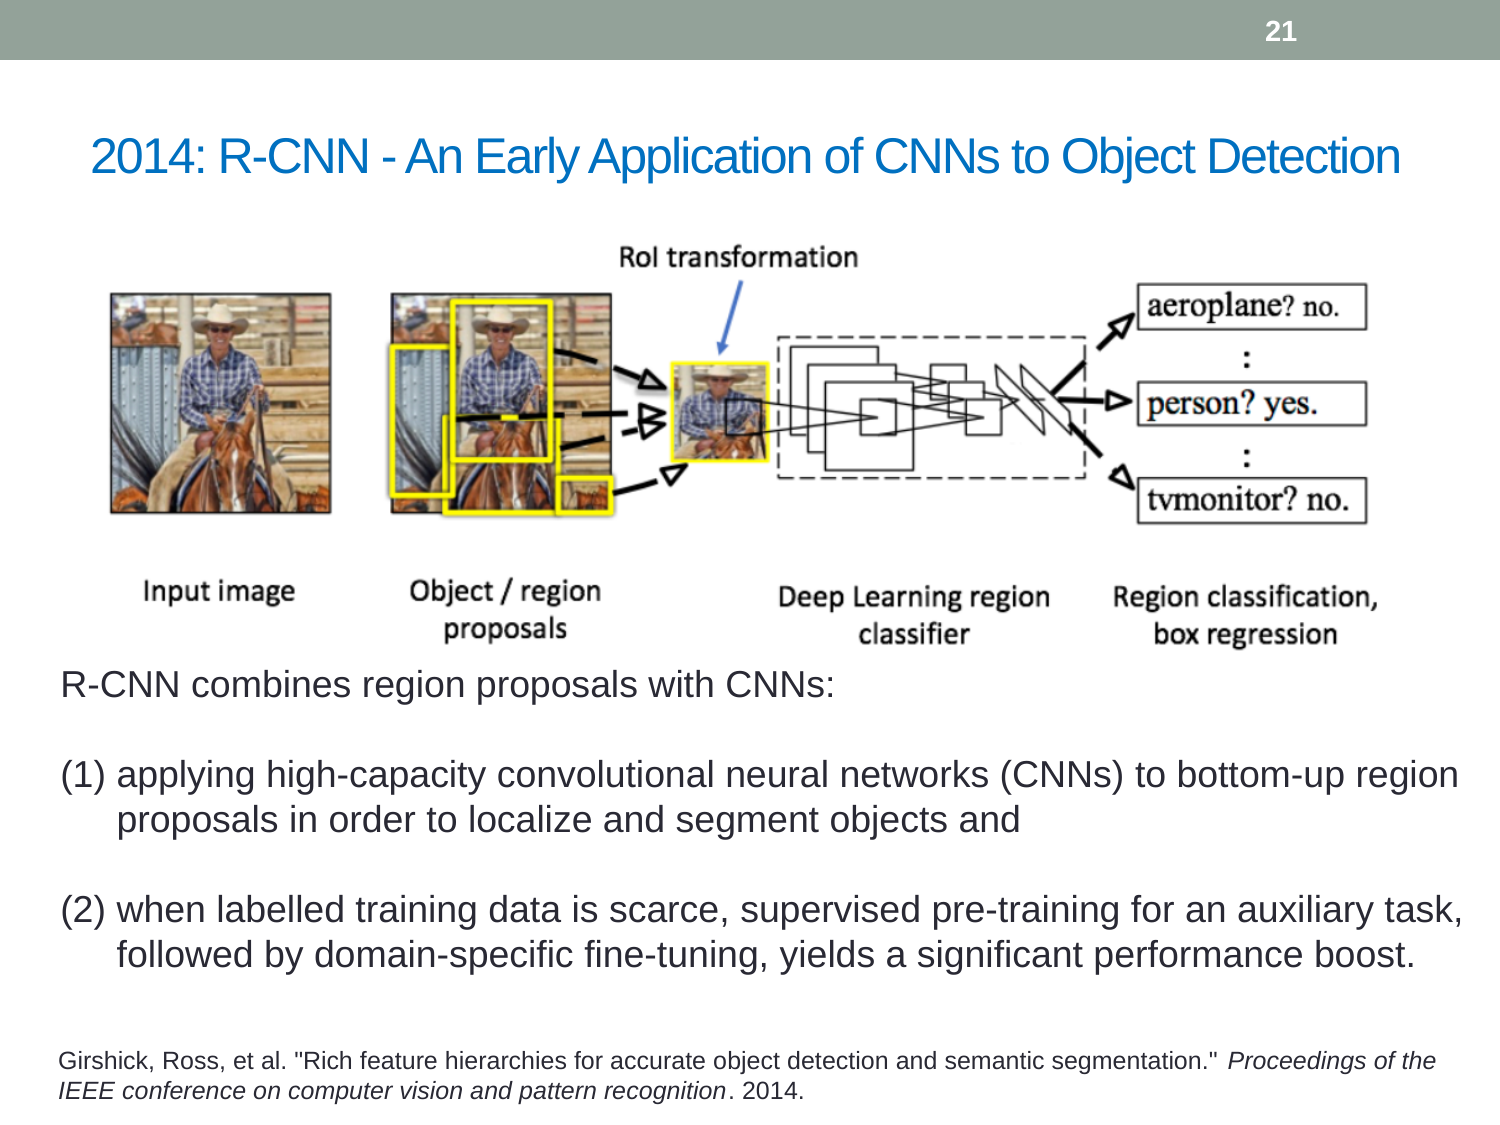

# 2014: R-CNN - An Early Application of CNNs to Object Detection
R-CNN combines region proposals with CNNs:
applying high-capacity convolutional neural networks (CNNs) to bottom-up region proposals in order to localize and segment objects and
when labelled training data is scarce, supervised pre-training for an auxiliary task, followed by domain-specific fine-tuning, yields a significant performance boost.
Girshick, Ross, et al. "Rich feature hierarchies for accurate object detection and semantic segmentation." Proceedings of the IEEE conference on computer vision and pattern recognition. 2014.